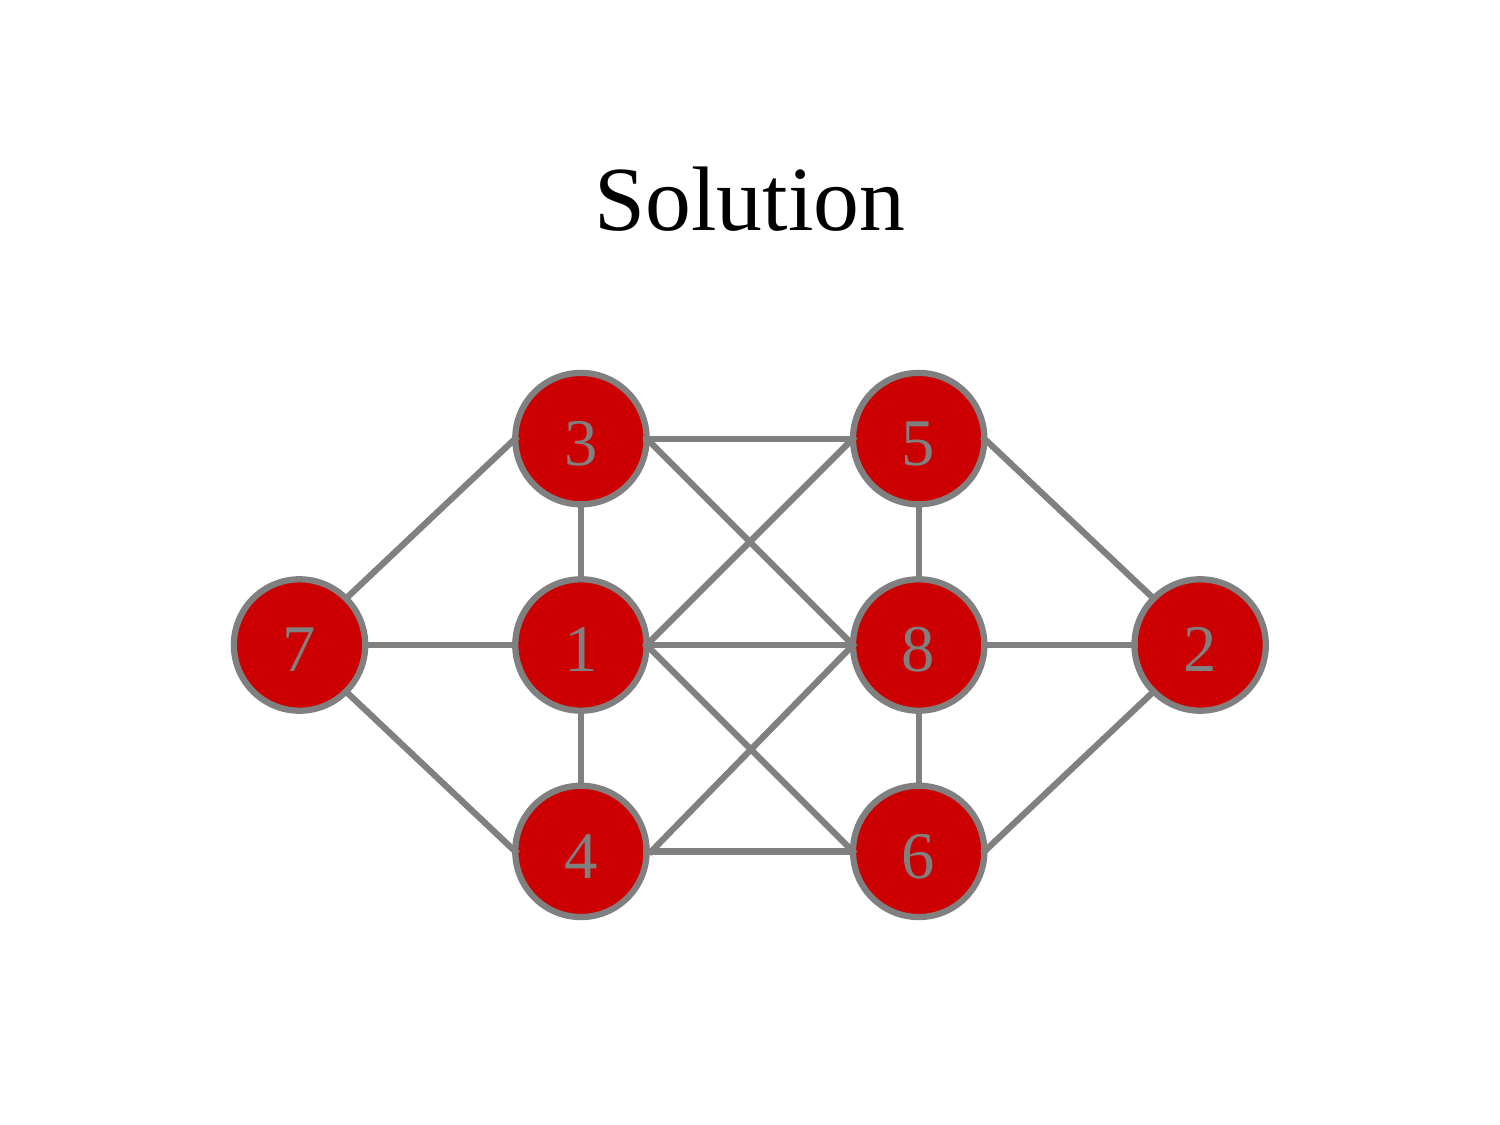

# Solution
3
5
7
1
8
2
4
6